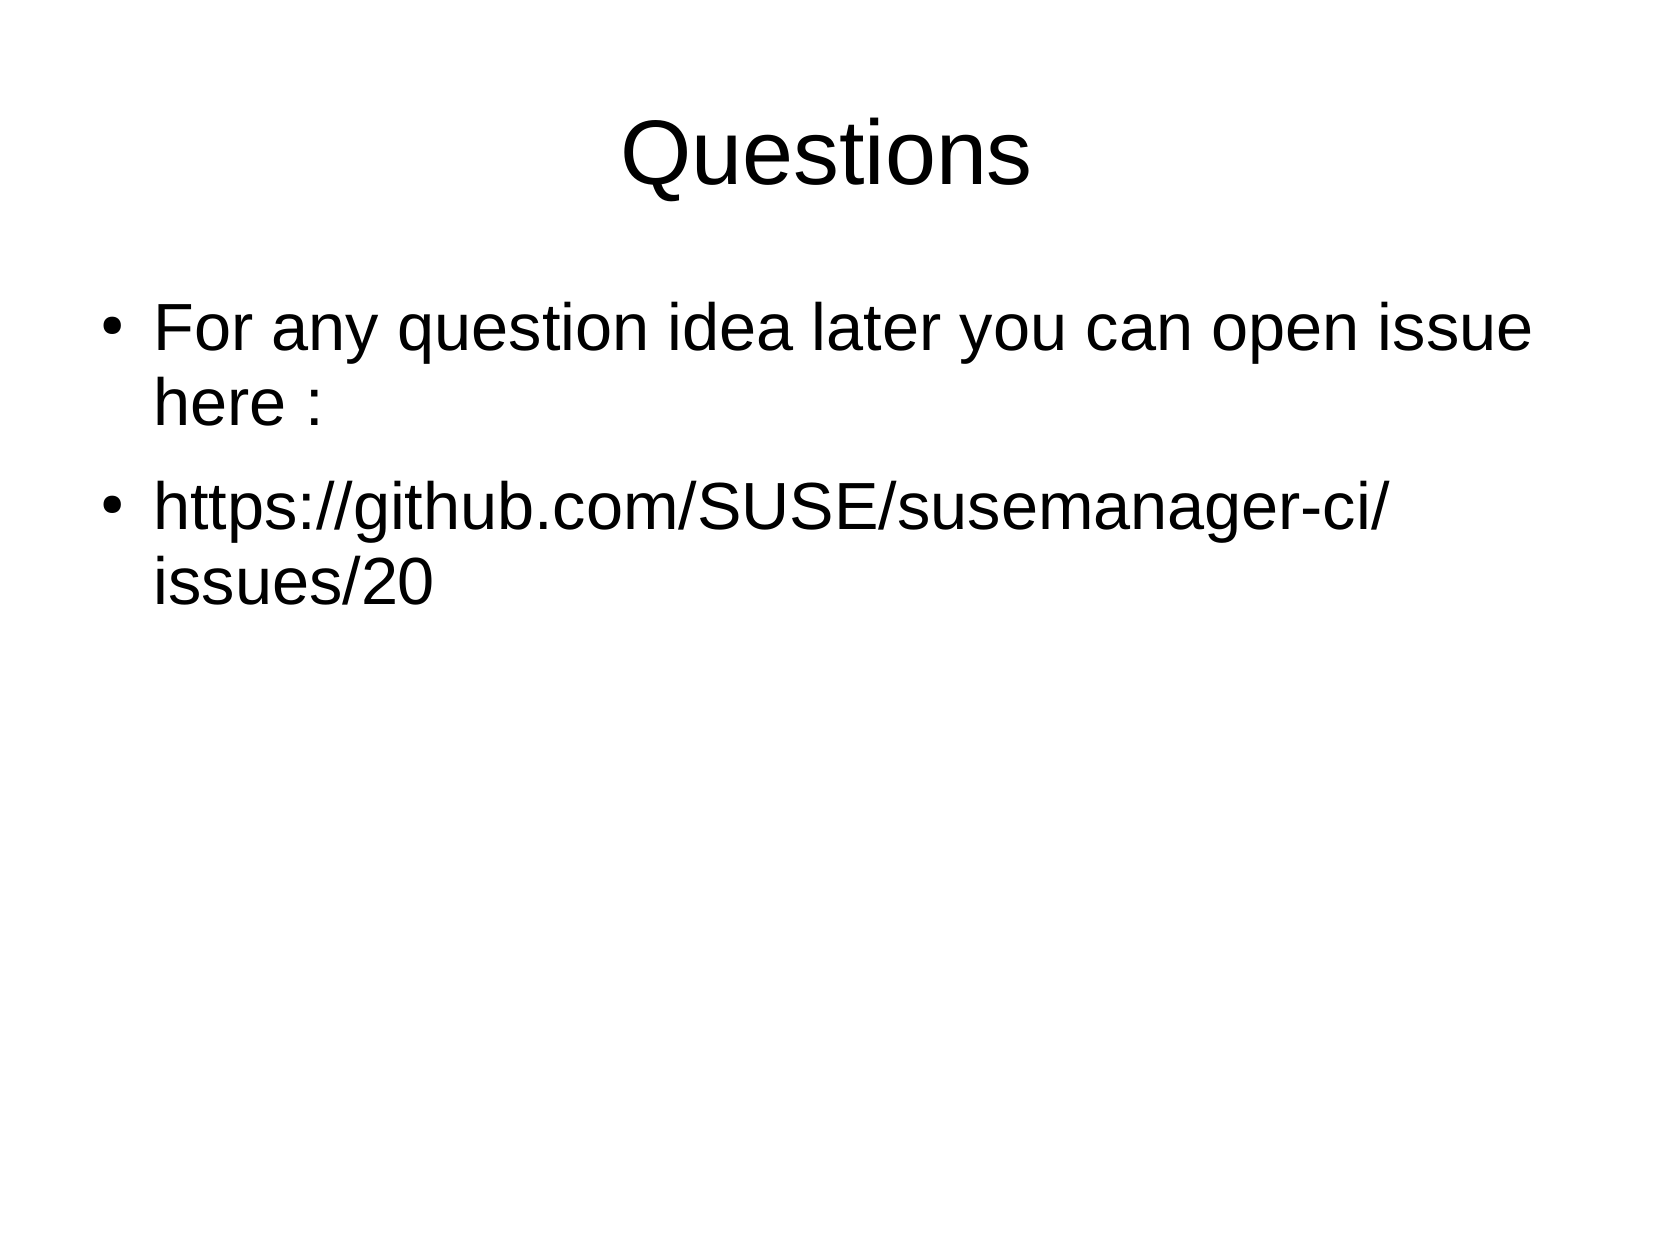

# Questions
For any question idea later you can open issue here :
https://github.com/SUSE/susemanager-ci/issues/20